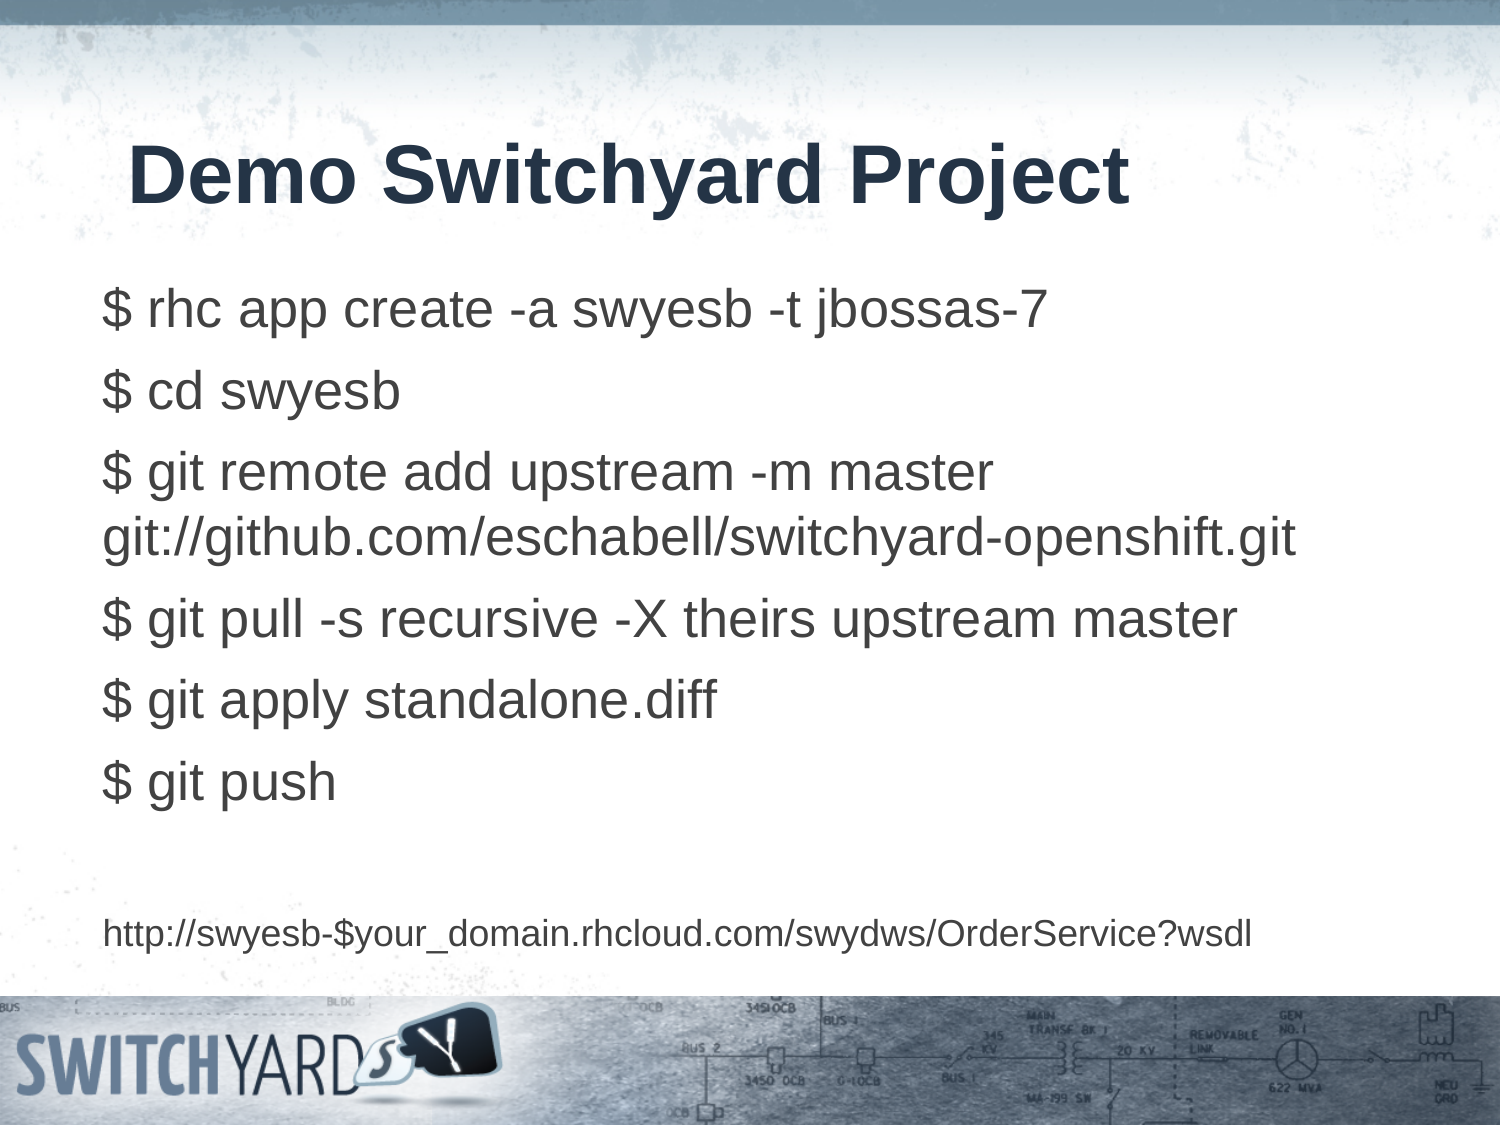

# Demo Switchyard Project
$ rhc app create -a swyesb -t jbossas-7
$ cd swyesb
$ git remote add upstream -m master git://github.com/eschabell/switchyard-openshift.git
$ git pull -s recursive -X theirs upstream master
$ git apply standalone.diff
$ git push
http://swyesb-$your_domain.rhcloud.com/swydws/OrderService?wsdl